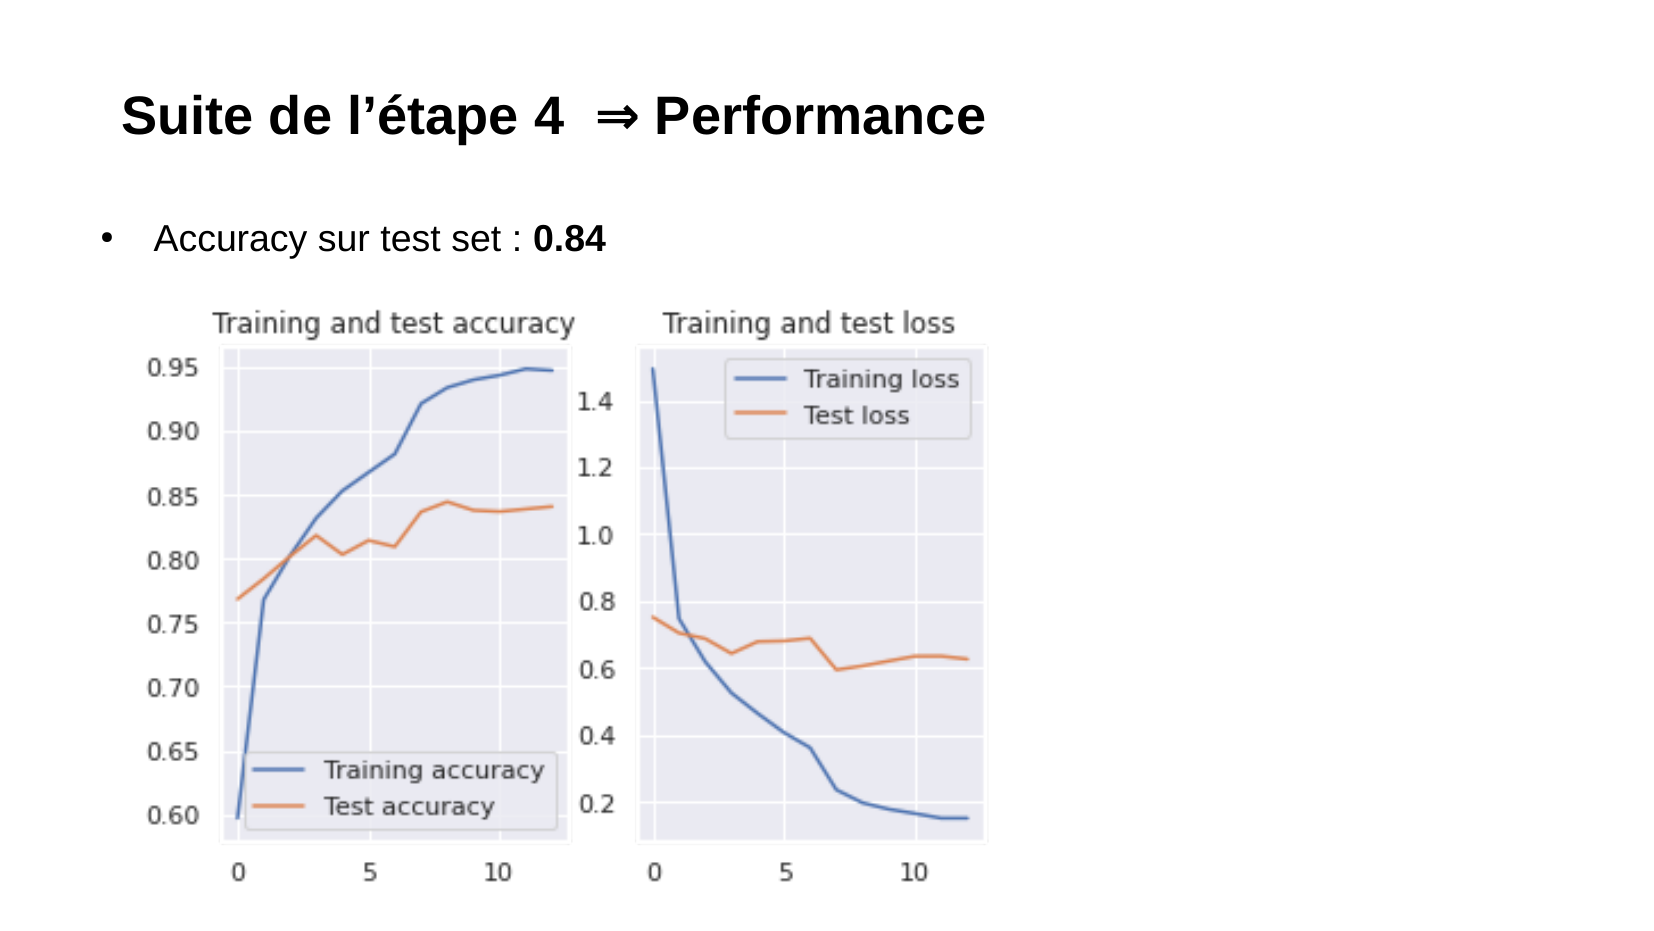

Suite de l’étape 4 ⇒ Performance
# Accuracy sur test set : 0.84